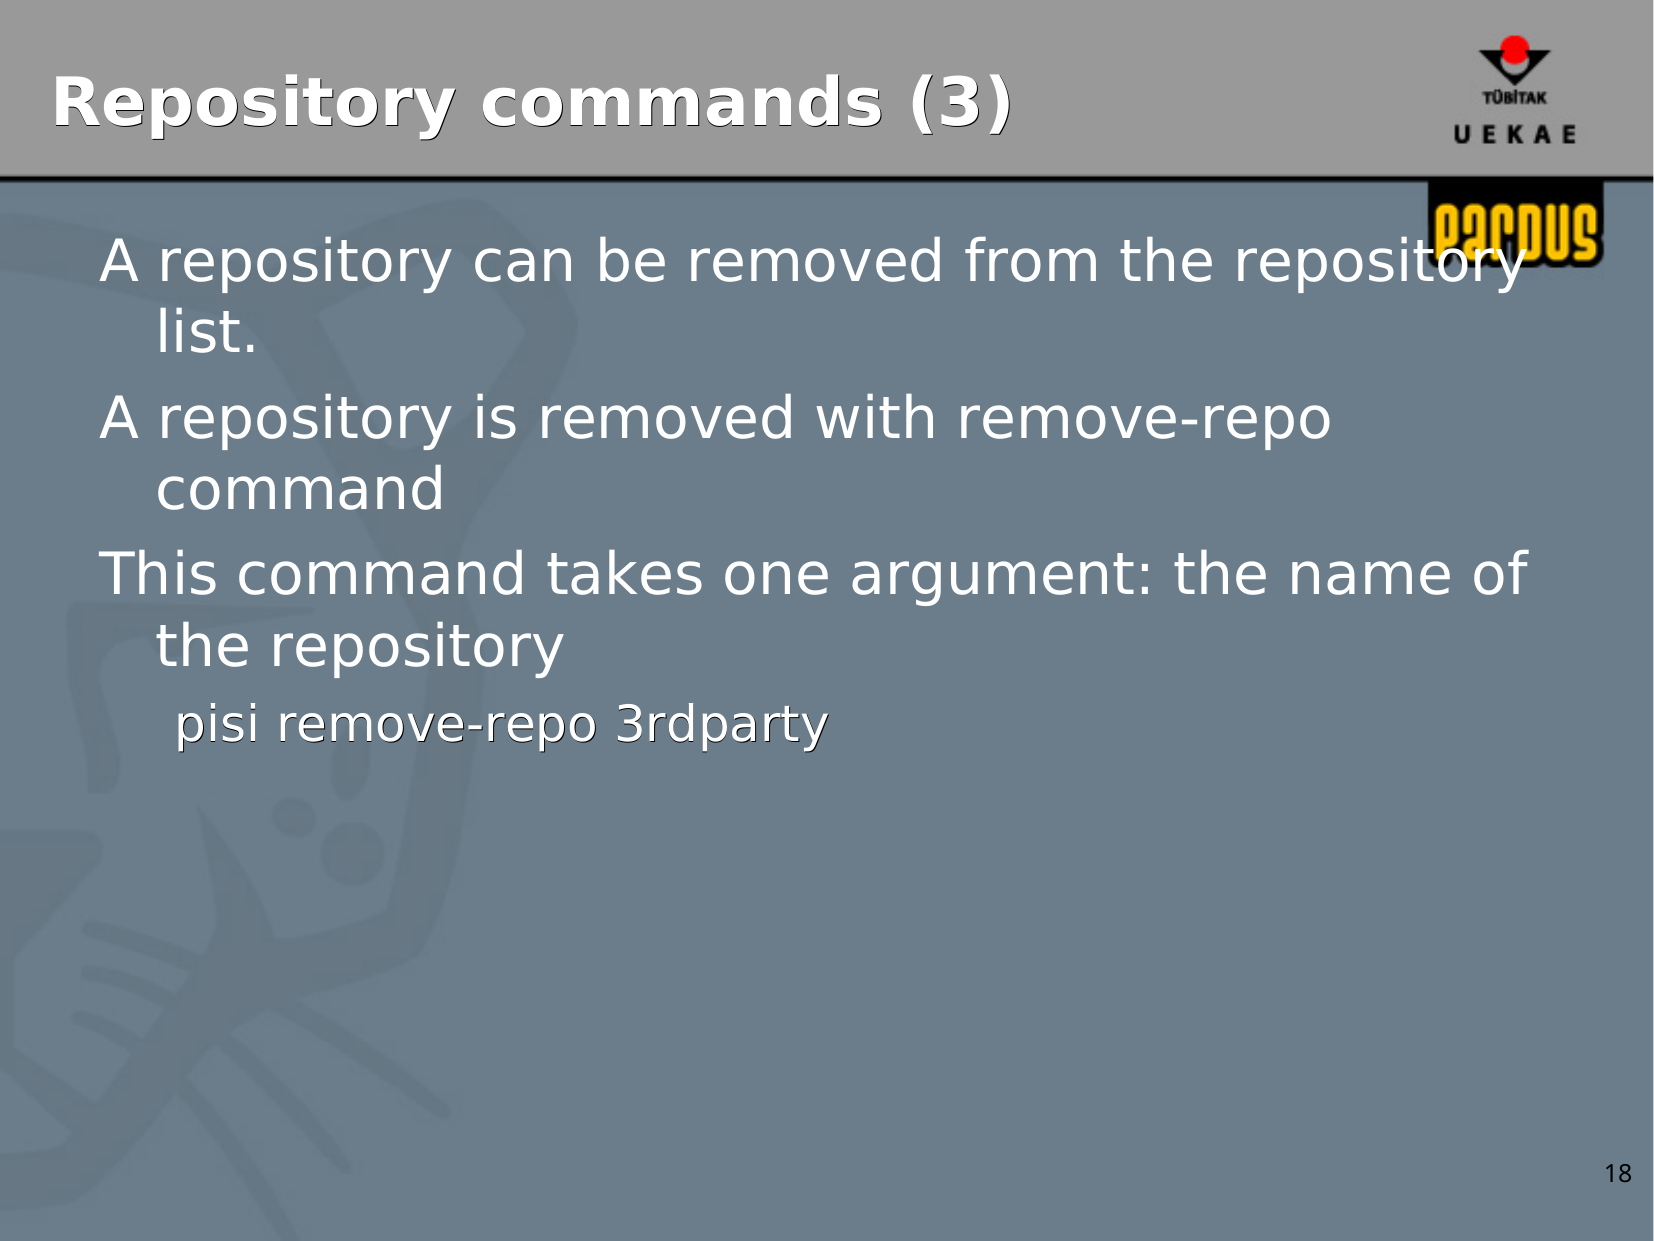

# Repository commands (3)
A repository can be removed from the repository list.
A repository is removed with remove-repo command
This command takes one argument: the name of the repository
pisi remove-repo 3rdparty